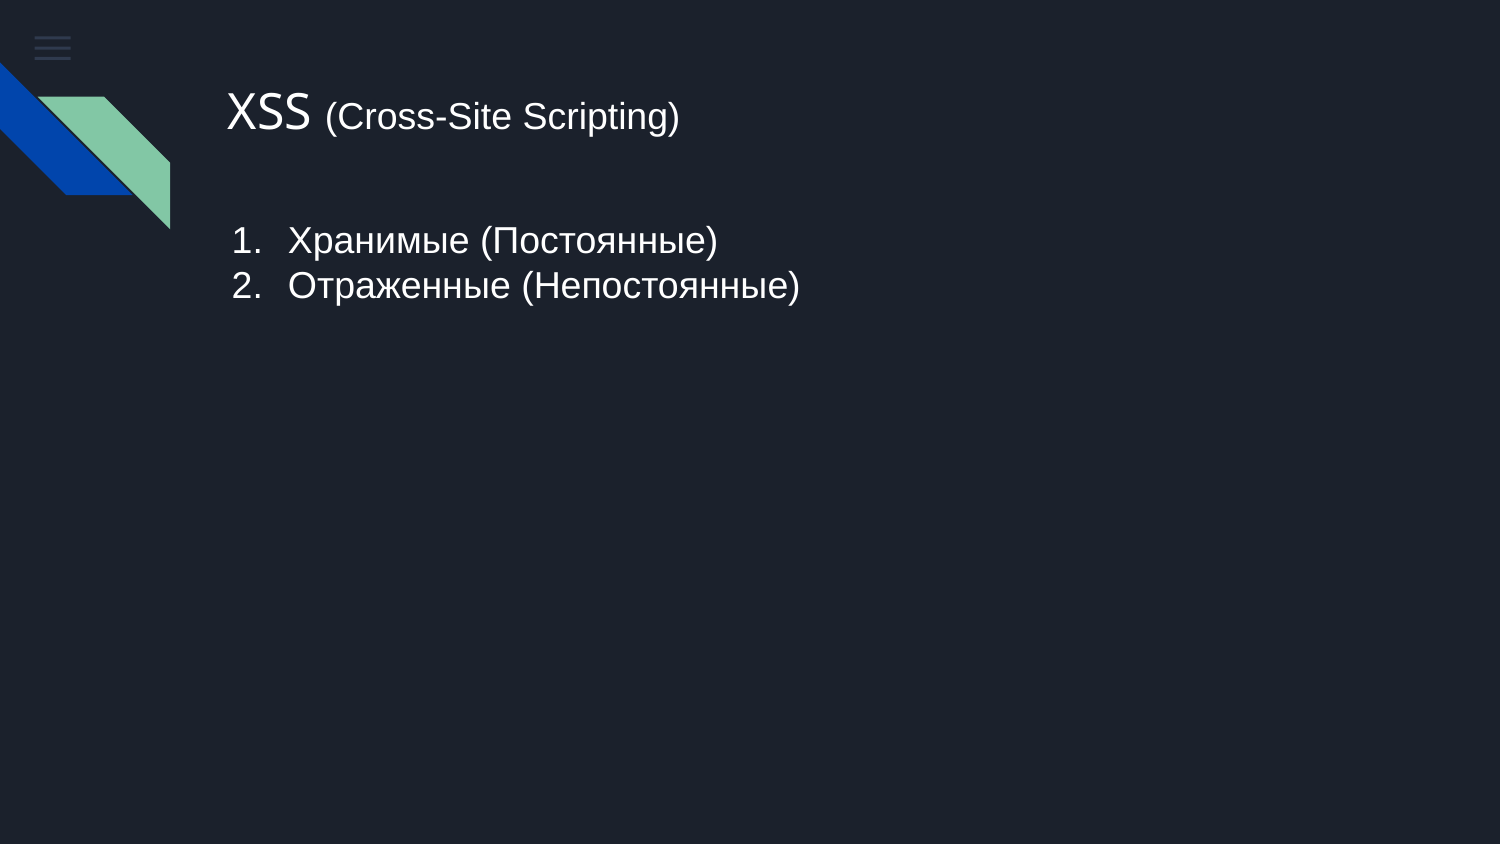

# XSS (Cross-Site Scripting)
Хранимые (Постоянные)
Отраженные (Непостоянные)